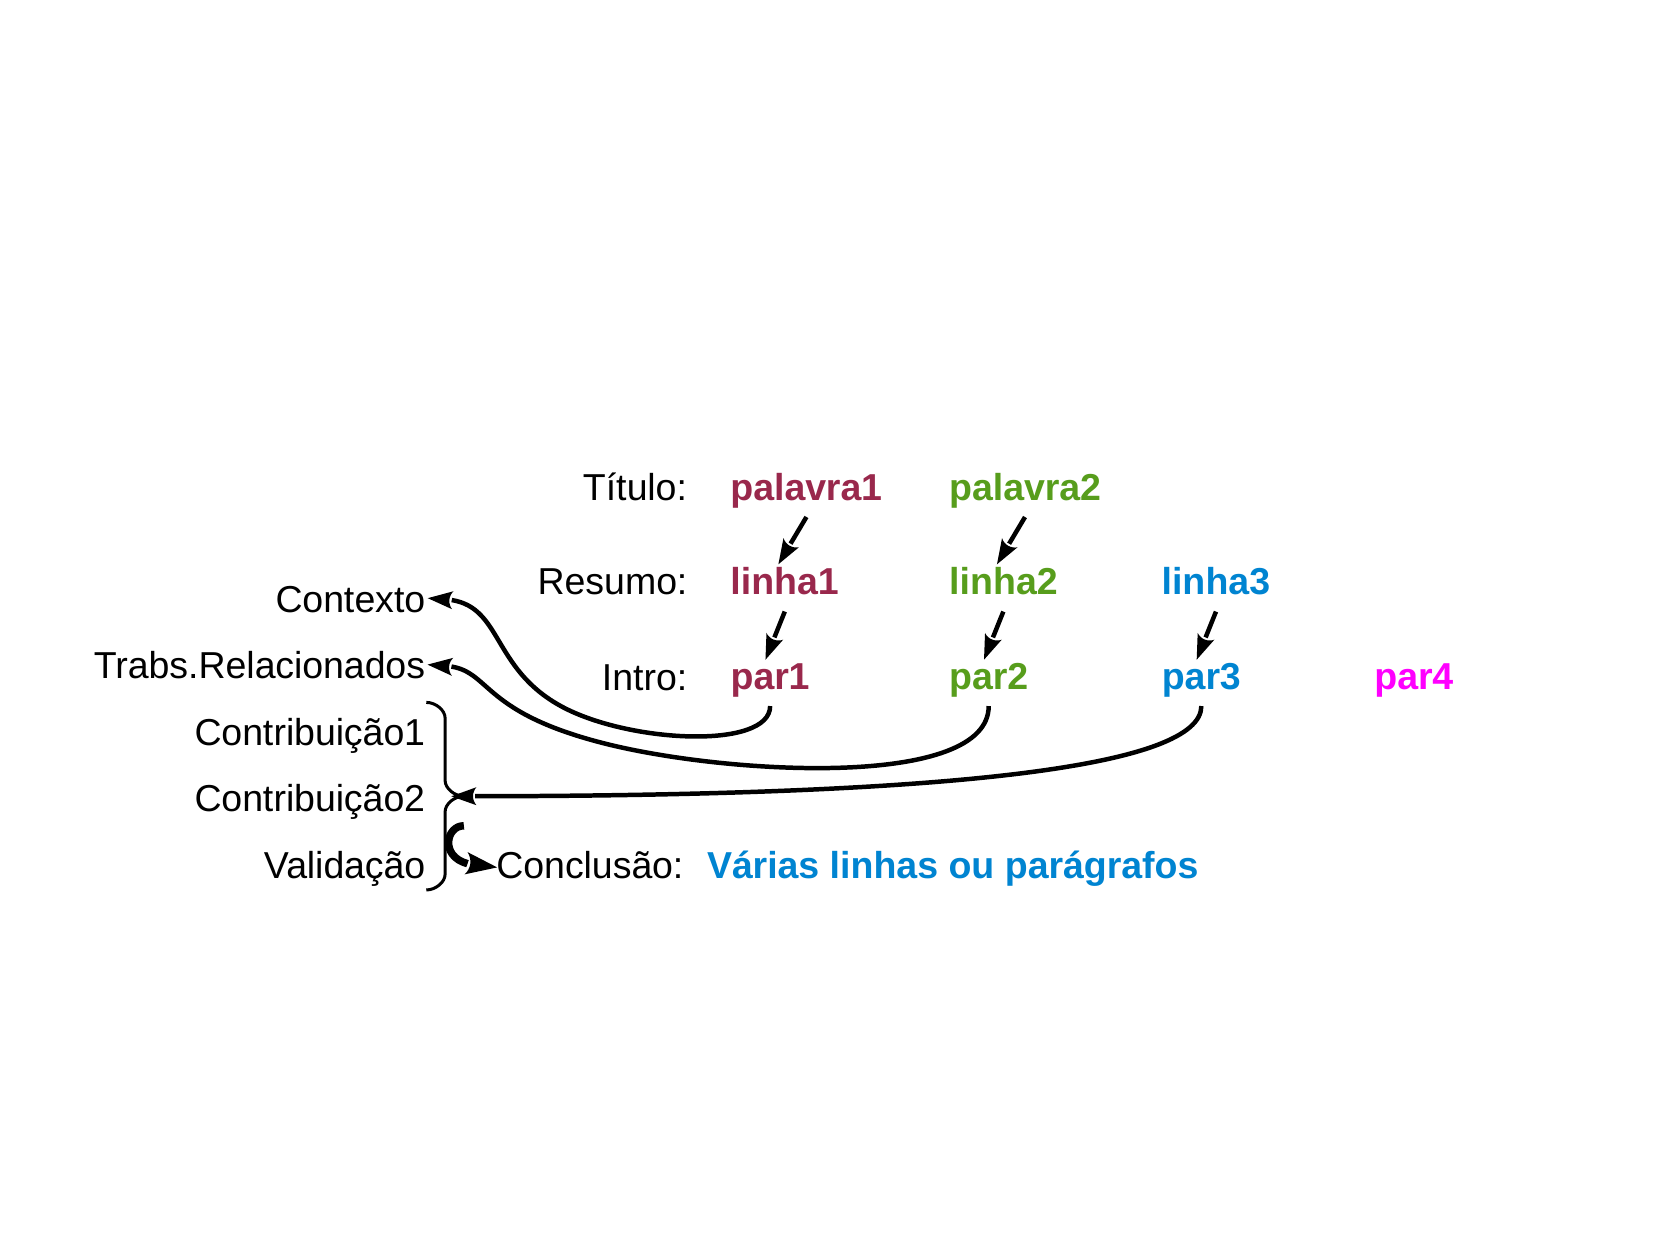

Título:
palavra1
palavra2
Resumo:
linha1
linha2
linha3
Contexto
Trabs.Relacionados
par1
par2
par3
par4
Intro:
Contribuição1
Contribuição2
Validação
Conclusão:
Várias linhas ou parágrafos